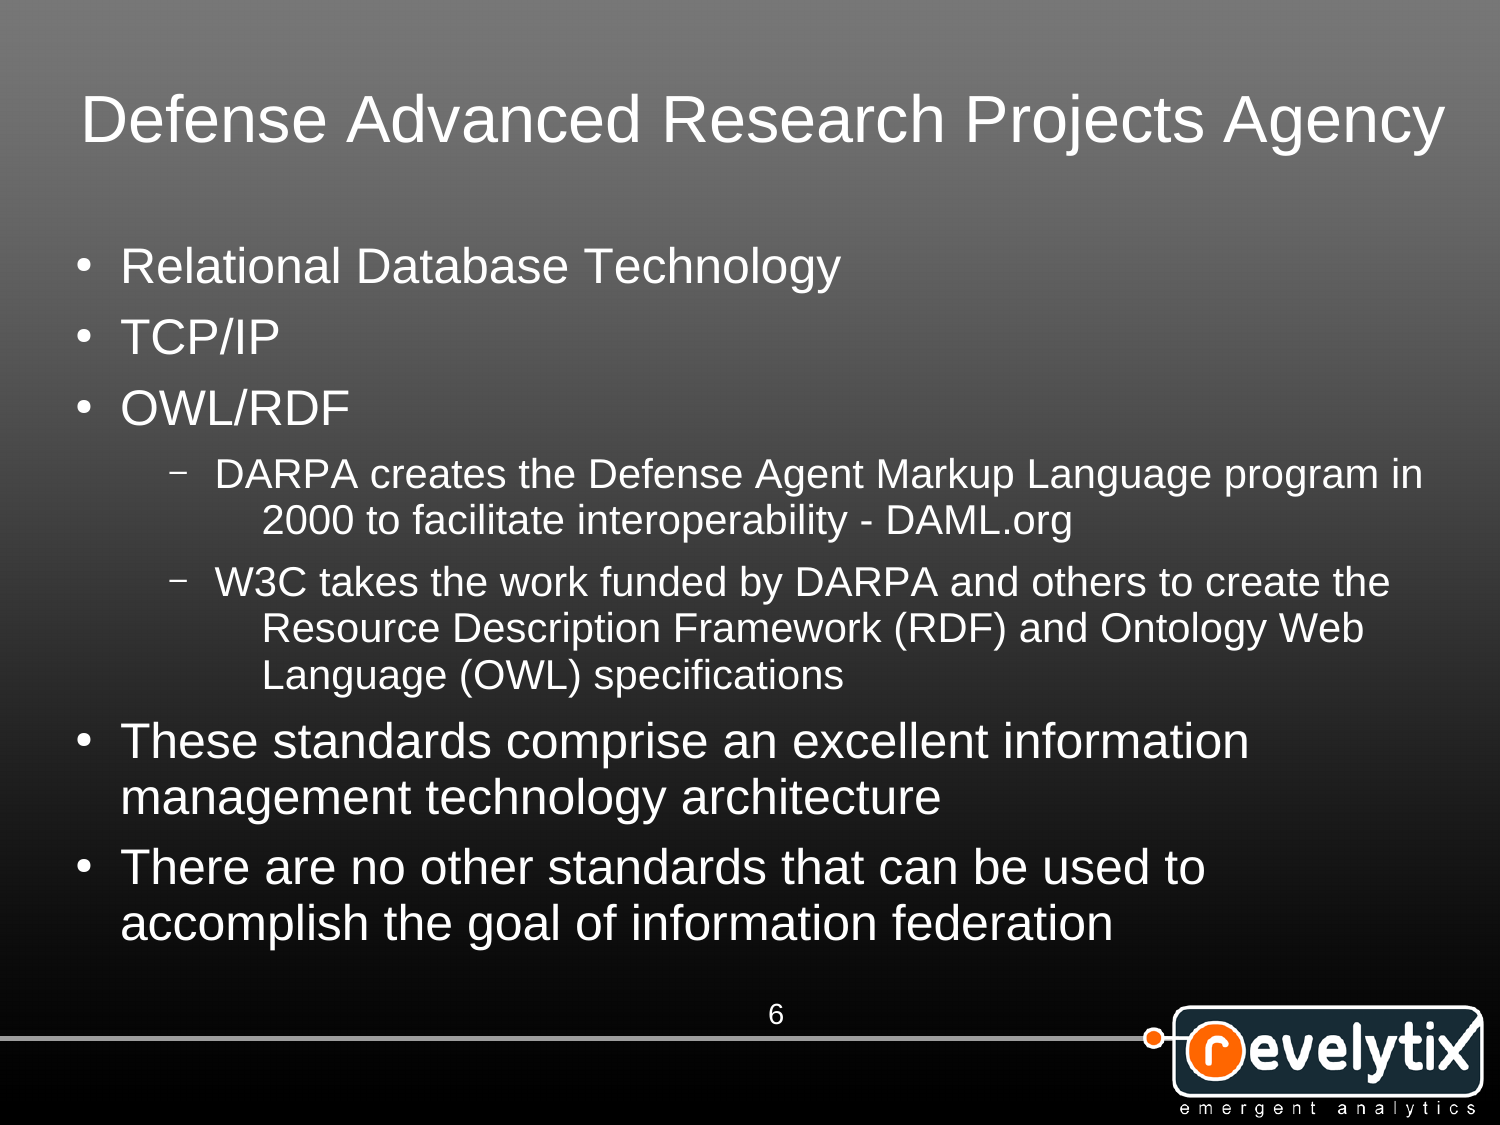

# Defense Advanced Research Projects Agency
Relational Database Technology
TCP/IP
OWL/RDF
DARPA creates the Defense Agent Markup Language program in 2000 to facilitate interoperability - DAML.org
W3C takes the work funded by DARPA and others to create the Resource Description Framework (RDF) and Ontology Web Language (OWL) specifications
These standards comprise an excellent information management technology architecture
There are no other standards that can be used to accomplish the goal of information federation
6